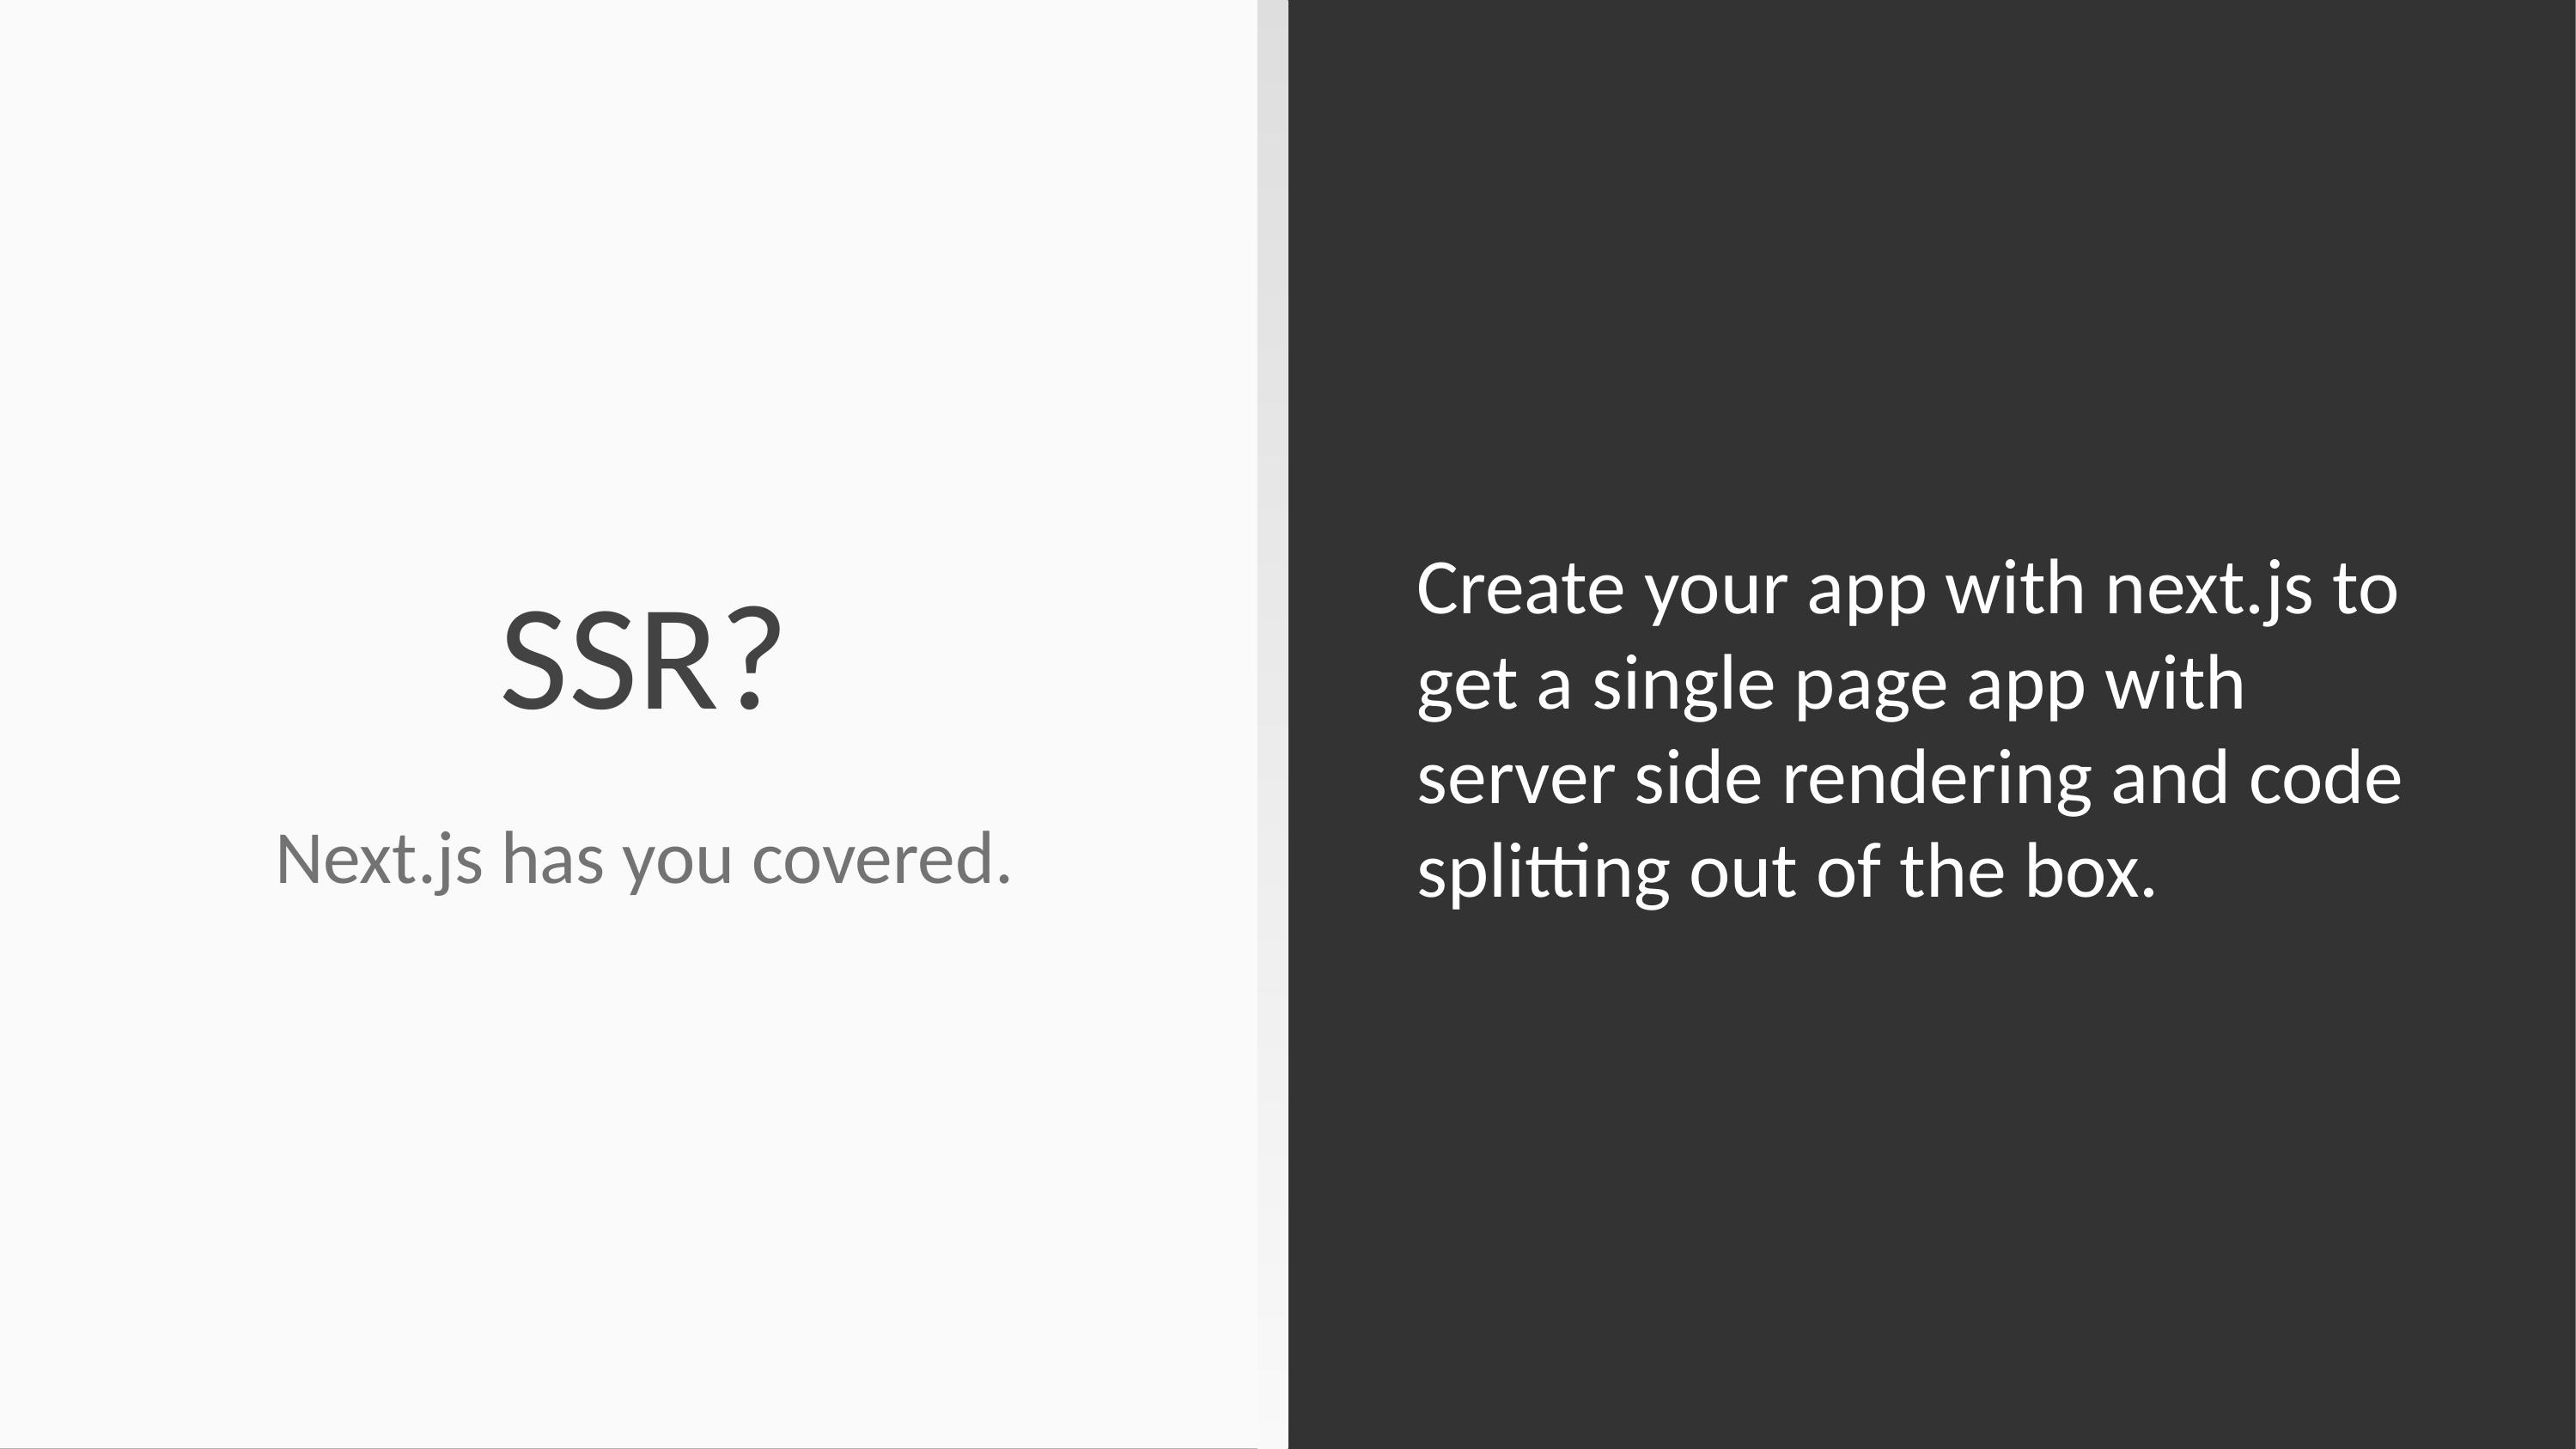

Create your app with next.js to get a single page app with server side rendering and code splitting out of the box.
# SSR?
Next.js has you covered.